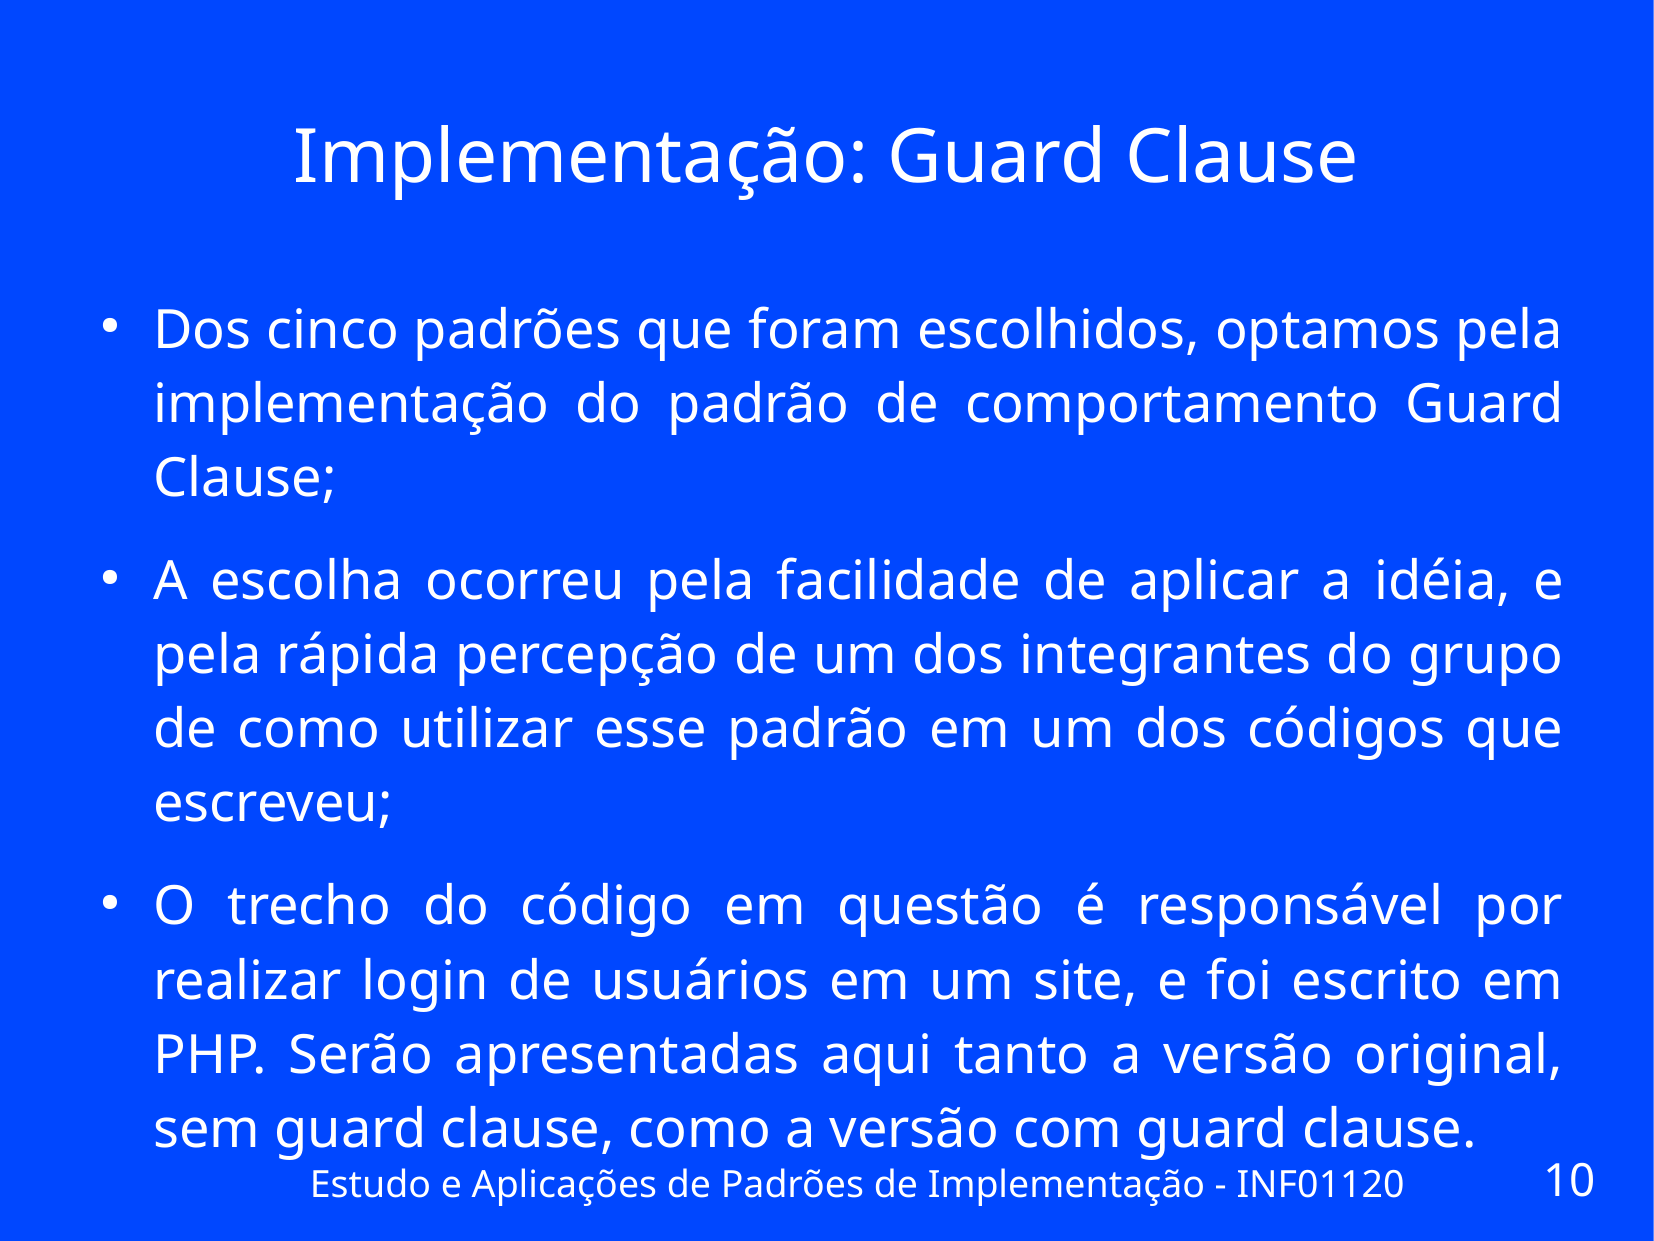

# Implementação: Guard Clause
Dos cinco padrões que foram escolhidos, optamos pela implementação do padrão de comportamento Guard Clause;
A escolha ocorreu pela facilidade de aplicar a idéia, e pela rápida percepção de um dos integrantes do grupo de como utilizar esse padrão em um dos códigos que escreveu;
O trecho do código em questão é responsável por realizar login de usuários em um site, e foi escrito em PHP. Serão apresentadas aqui tanto a versão original, sem guard clause, como a versão com guard clause.